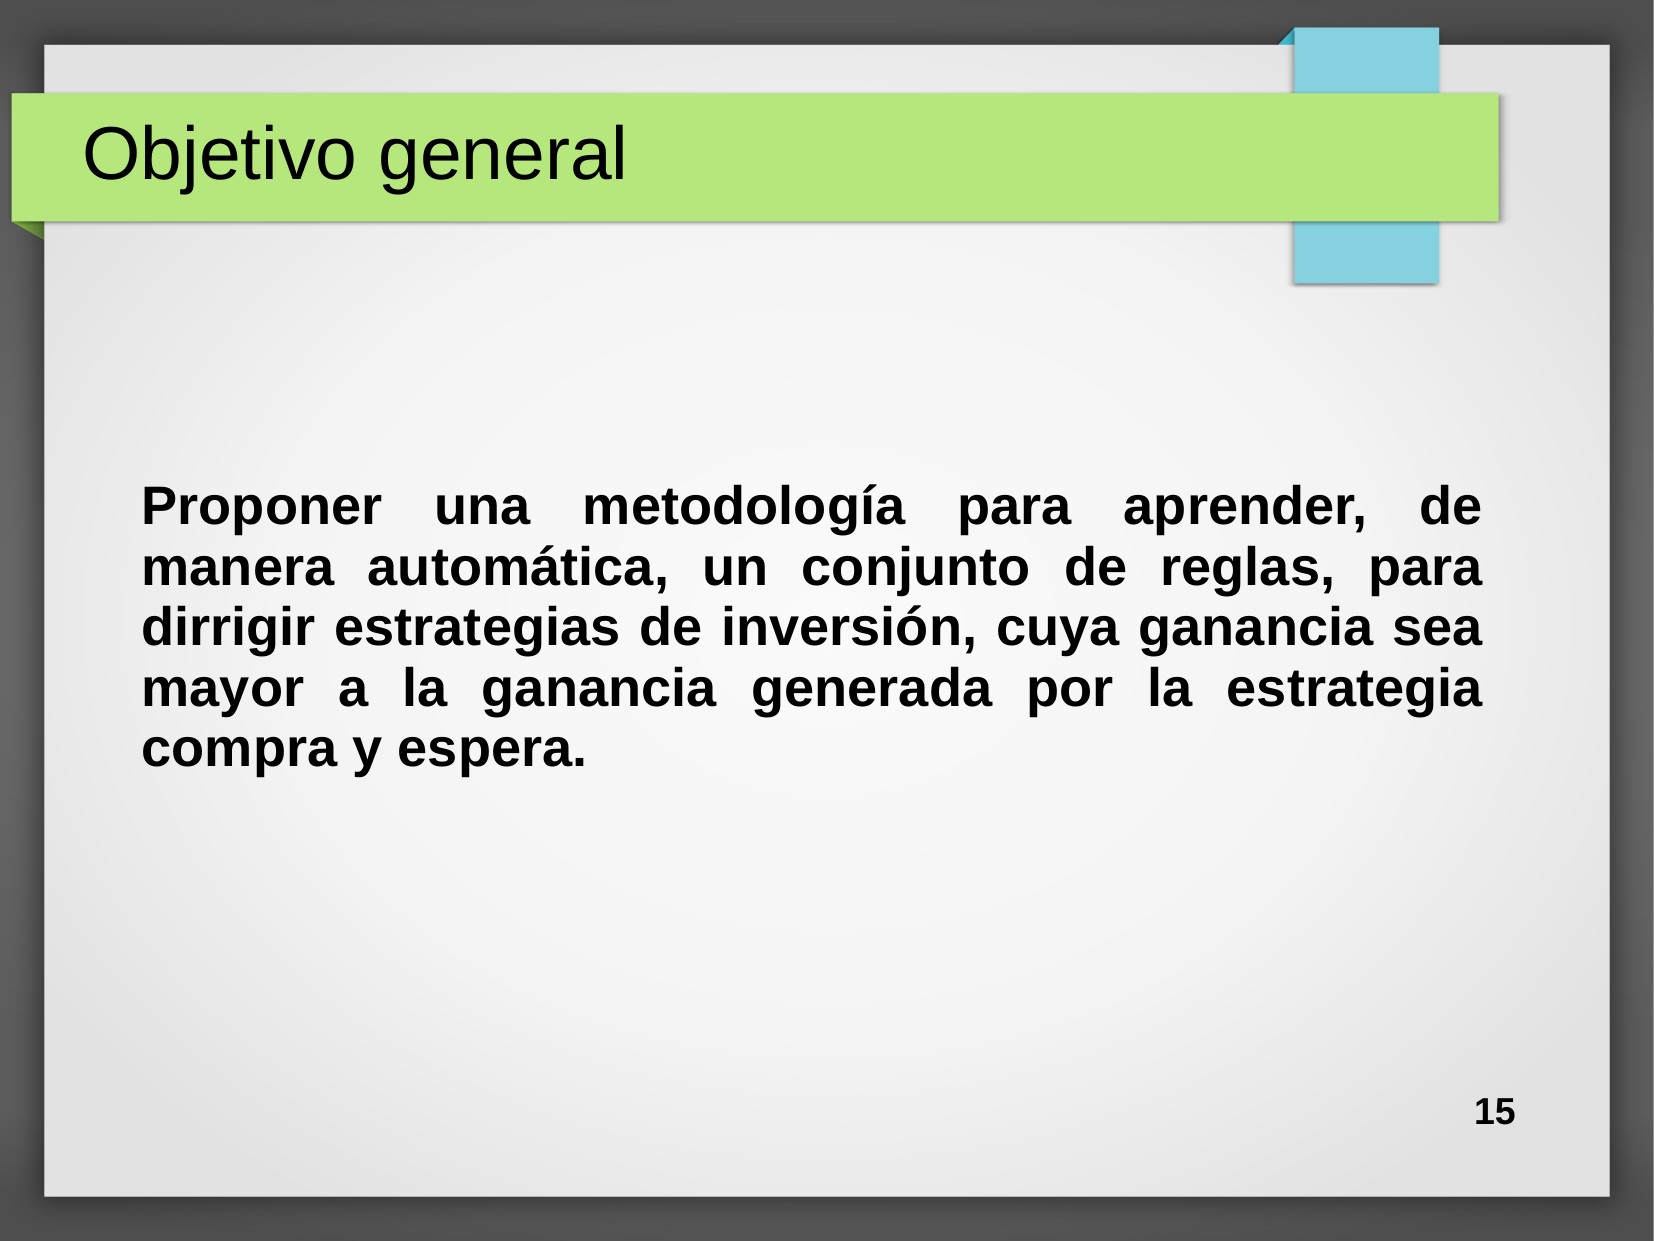

# Objetivo general
Proponer una metodología para aprender, de manera automática, un conjunto de reglas, para dirrigir estrategias de inversión, cuya ganancia sea mayor a la ganancia generada por la estrategia compra y espera.